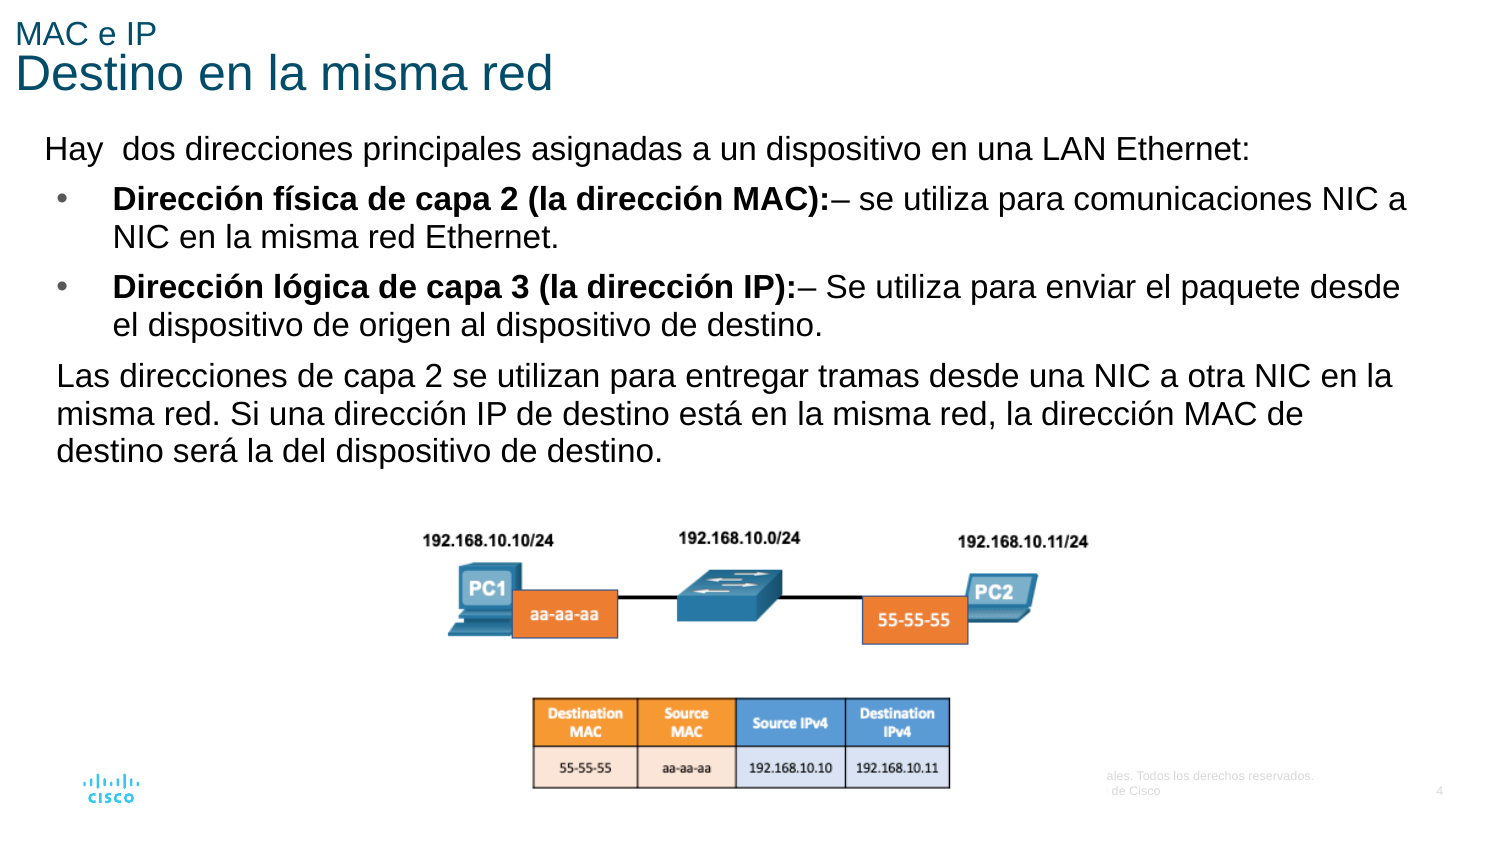

# MAC e IP Destino en la misma red
Hay dos direcciones principales asignadas a un dispositivo en una LAN Ethernet:
Dirección física de capa 2 (la dirección MAC):– se utiliza para comunicaciones NIC a NIC en la misma red Ethernet.
Dirección lógica de capa 3 (la dirección IP):– Se utiliza para enviar el paquete desde el dispositivo de origen al dispositivo de destino.
Las direcciones de capa 2 se utilizan para entregar tramas desde una NIC a otra NIC en la misma red. Si una dirección IP de destino está en la misma red, la dirección MAC de destino será la del dispositivo de destino.